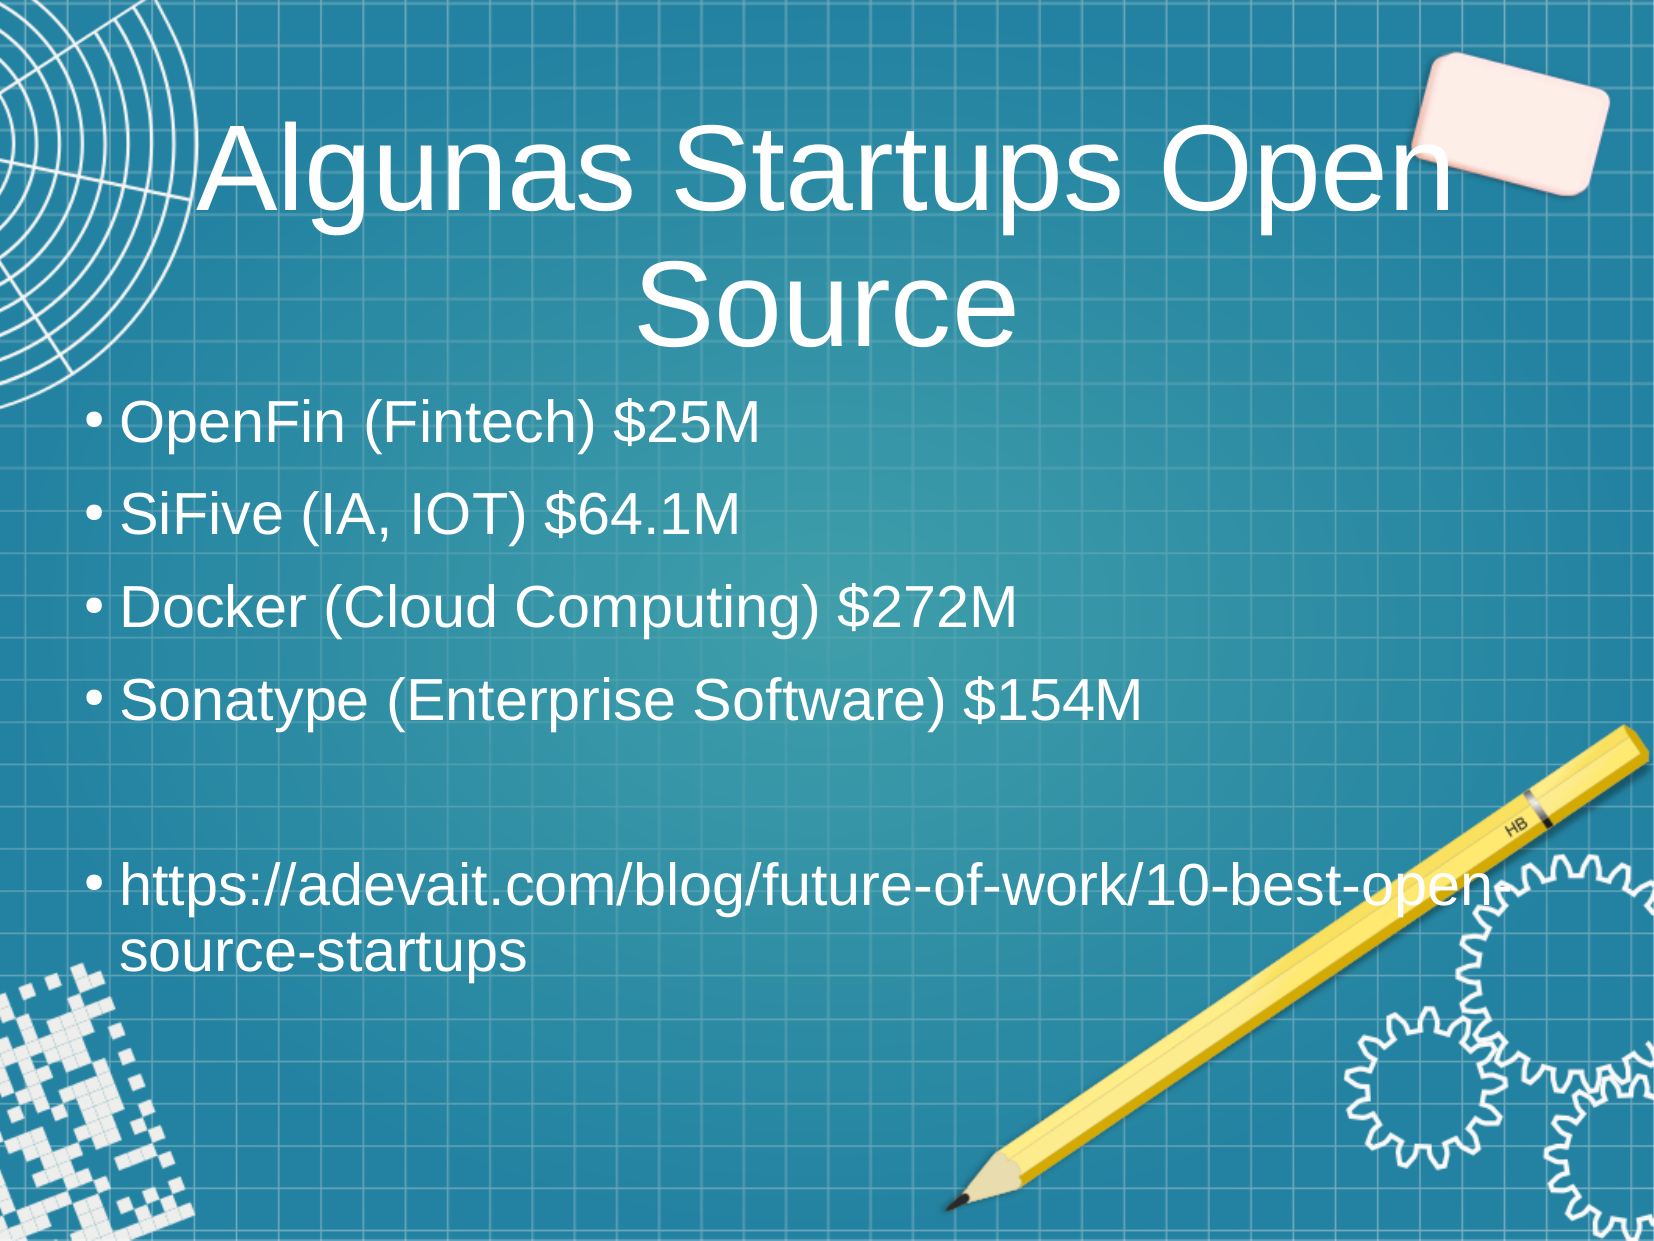

# Algunas Startups Open Source
OpenFin (Fintech) $25M
SiFive (IA, IOT) $64.1M
Docker (Cloud Computing) $272M
Sonatype (Enterprise Software) $154M
https://adevait.com/blog/future-of-work/10-best-open-source-startups